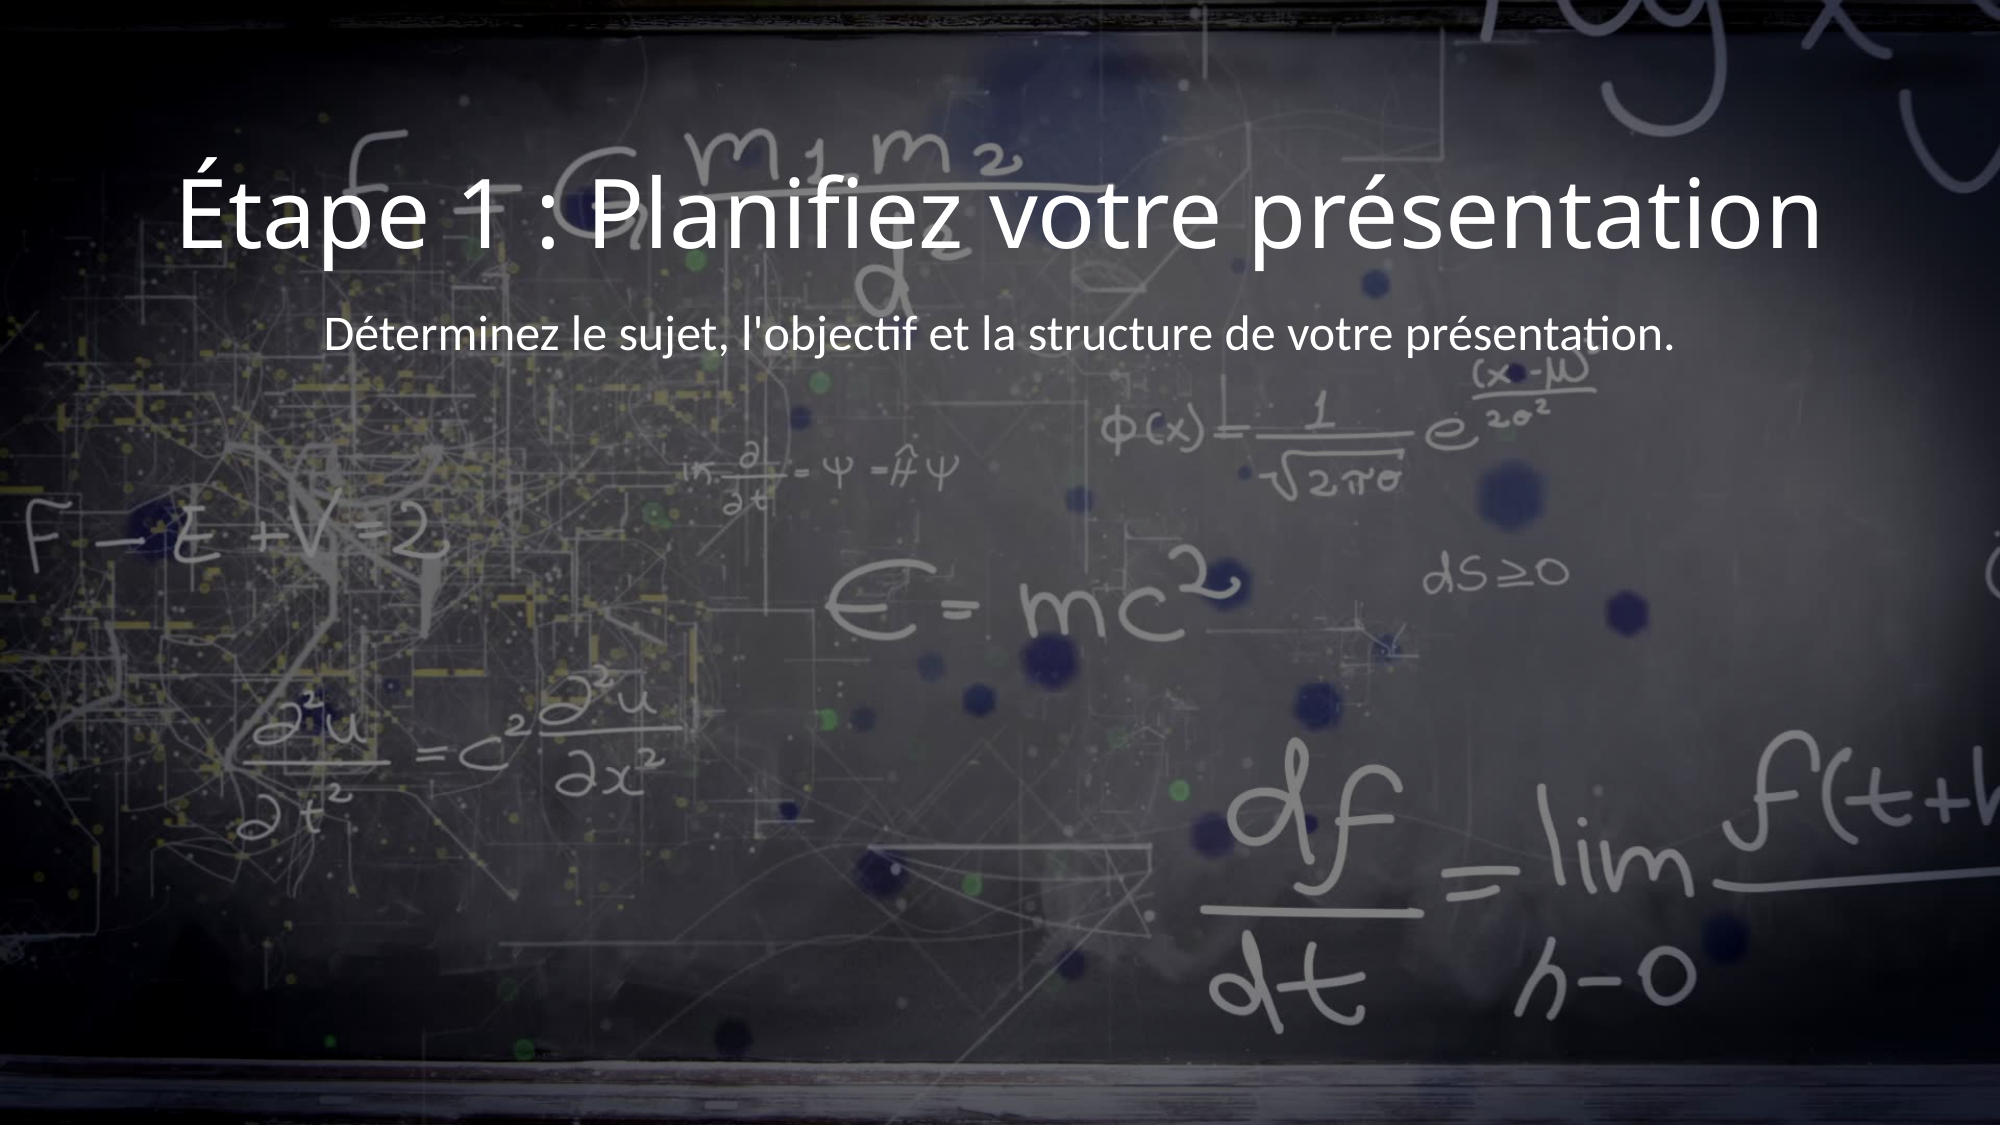

# Étape 1 : Planifiez votre présentation
Déterminez le sujet, l'objectif et la structure de votre présentation.